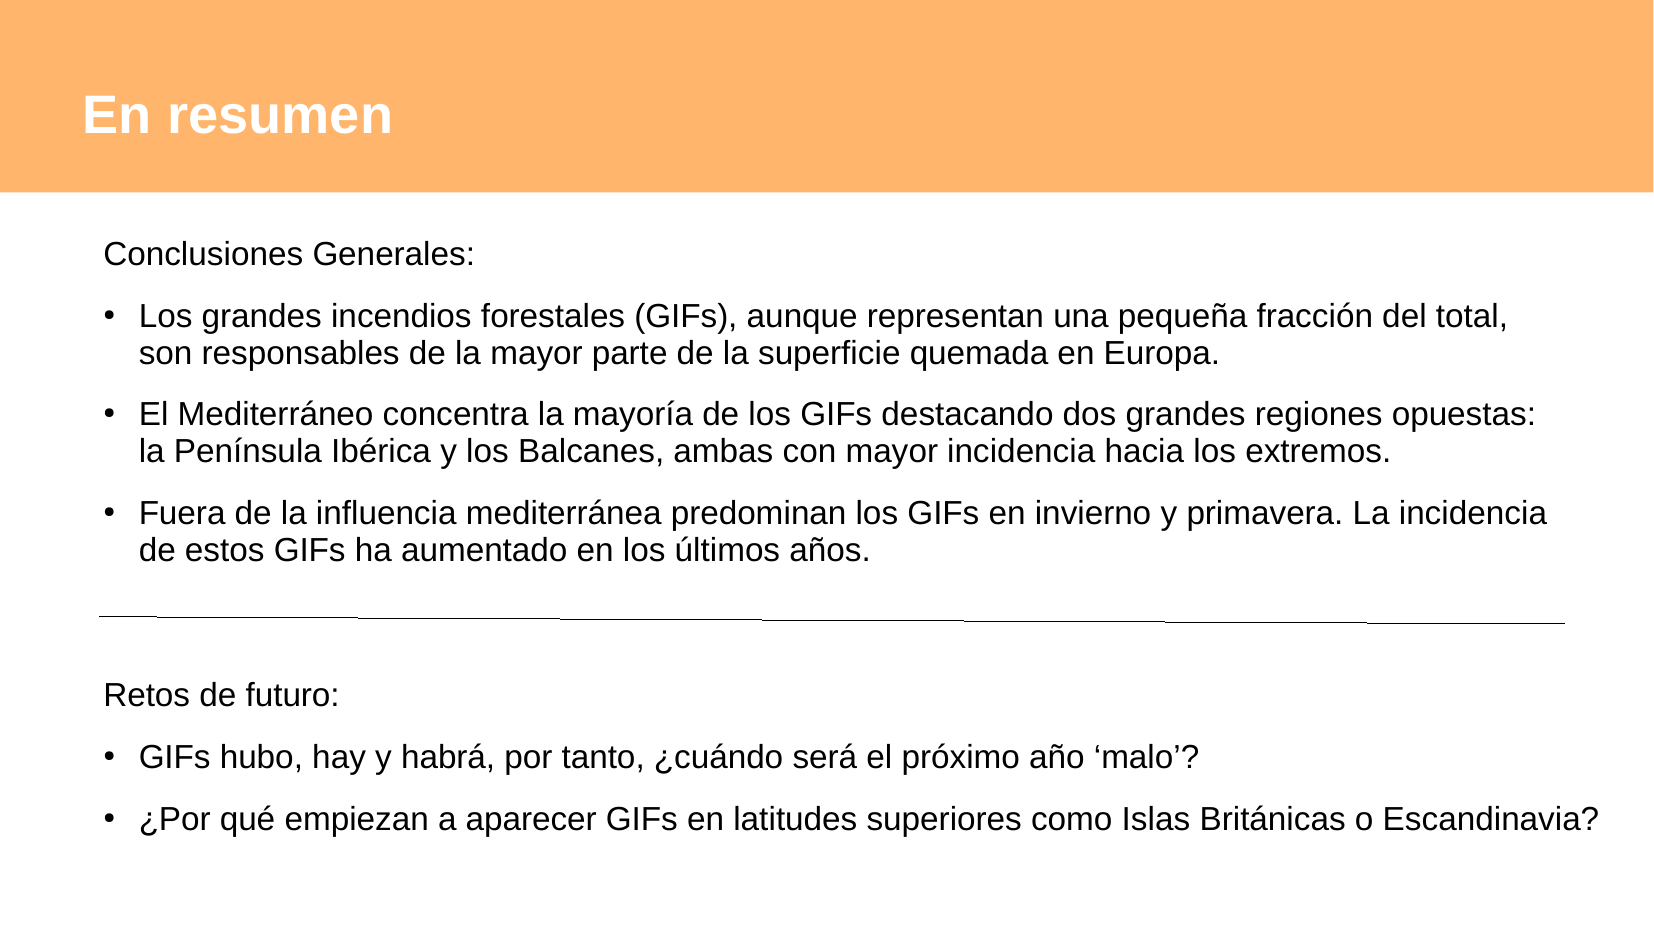

# En resumen
Conclusiones Generales:
Los grandes incendios forestales (GIFs), aunque representan una pequeña fracción del total, son responsables de la mayor parte de la superficie quemada en Europa.
El Mediterráneo concentra la mayoría de los GIFs destacando dos grandes regiones opuestas: la Península Ibérica y los Balcanes, ambas con mayor incidencia hacia los extremos.
Fuera de la influencia mediterránea predominan los GIFs en invierno y primavera. La incidencia de estos GIFs ha aumentado en los últimos años.
Retos de futuro:
GIFs hubo, hay y habrá, por tanto, ¿cuándo será el próximo año ‘malo’?
¿Por qué empiezan a aparecer GIFs en latitudes superiores como Islas Británicas o Escandinavia?